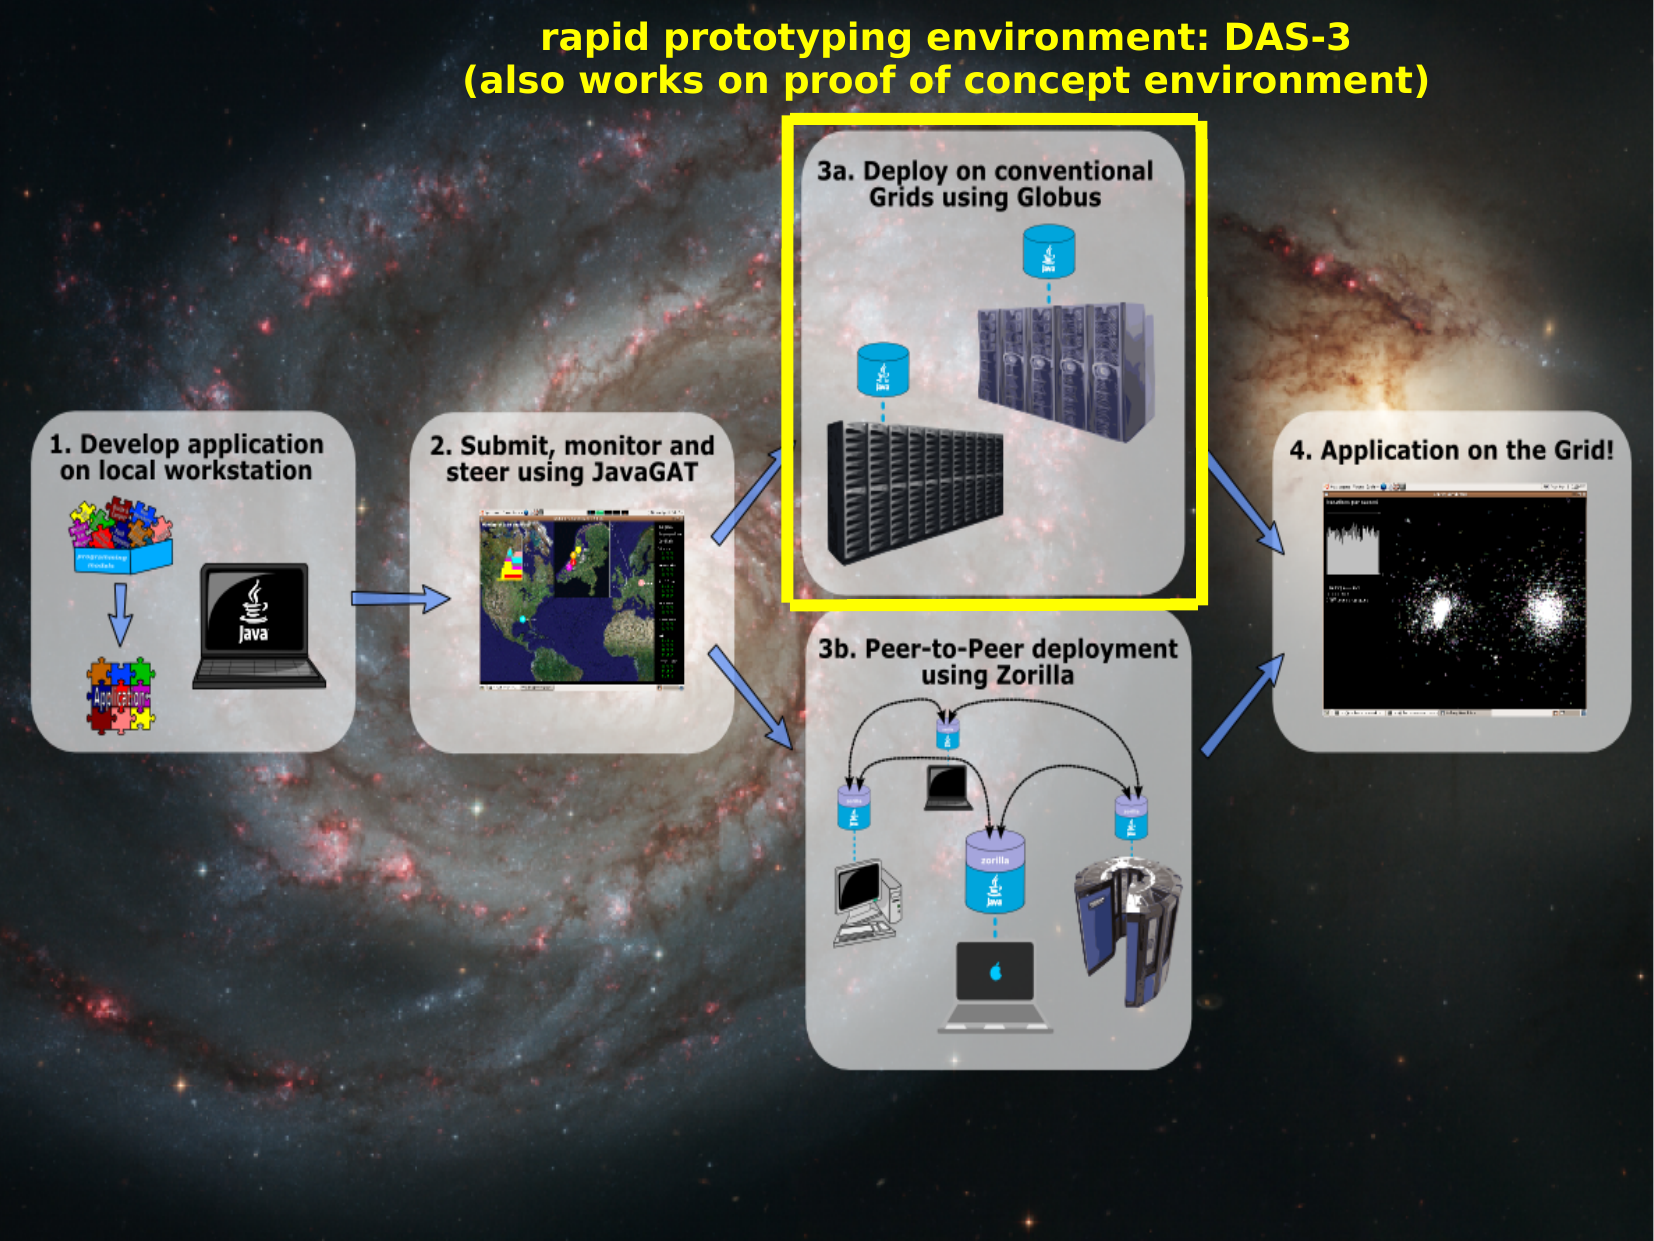

rapid prototyping environment: DAS-3
(also works on proof of concept environment)